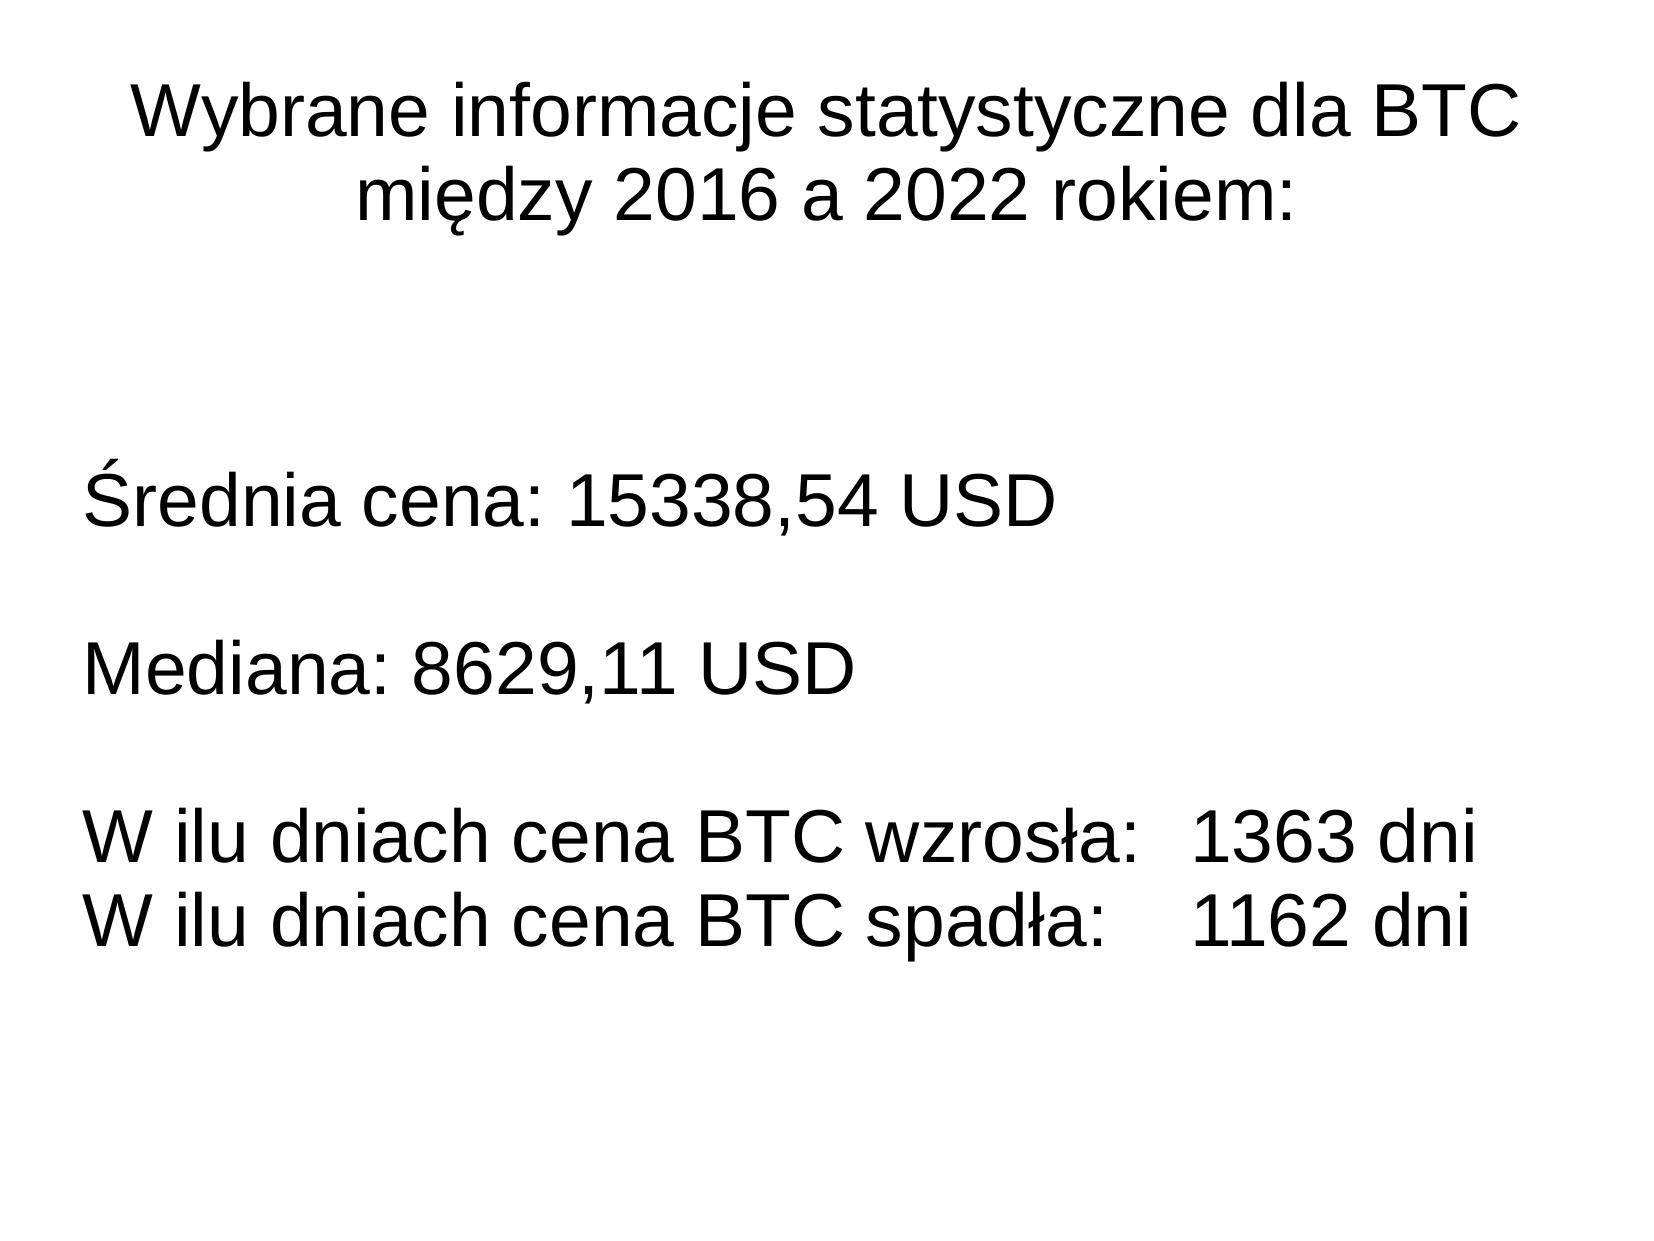

# Wybrane informacje statystyczne dla BTC między 2016 a 2022 rokiem:
Średnia cena: 15338,54 USD
Mediana: 8629,11 USD
W ilu dniach cena BTC wzrosła: 	1363 dni
W ilu dniach cena BTC spadła: 	1162 dni